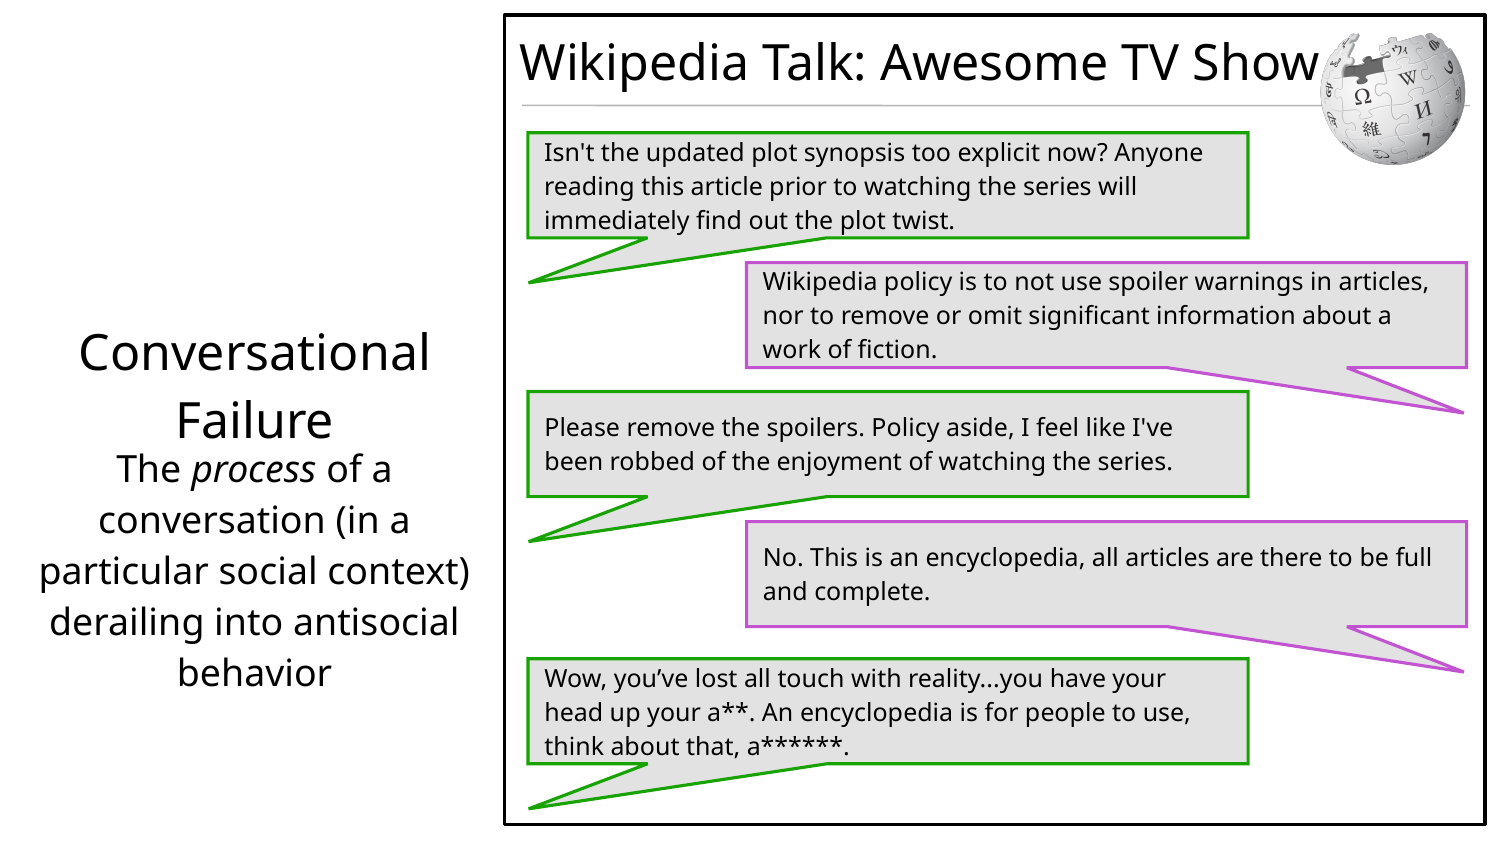

Wikipedia Talk: Awesome TV Show
Isn't the updated plot synopsis too explicit now? Anyone reading this article prior to watching the series will immediately find out the plot twist.
Wikipedia policy is to not use spoiler warnings in articles, nor to remove or omit significant information about a work of fiction.
Conversational Failure
Please remove the spoilers. Policy aside, I feel like I've been robbed of the enjoyment of watching the series.
The process of a conversation (in a particular social context) derailing into antisocial behavior
No. This is an encyclopedia, all articles are there to be full and complete.
Wow, you’ve lost all touch with reality...you have your head up your a**. An encyclopedia is for people to use, think about that, a******.